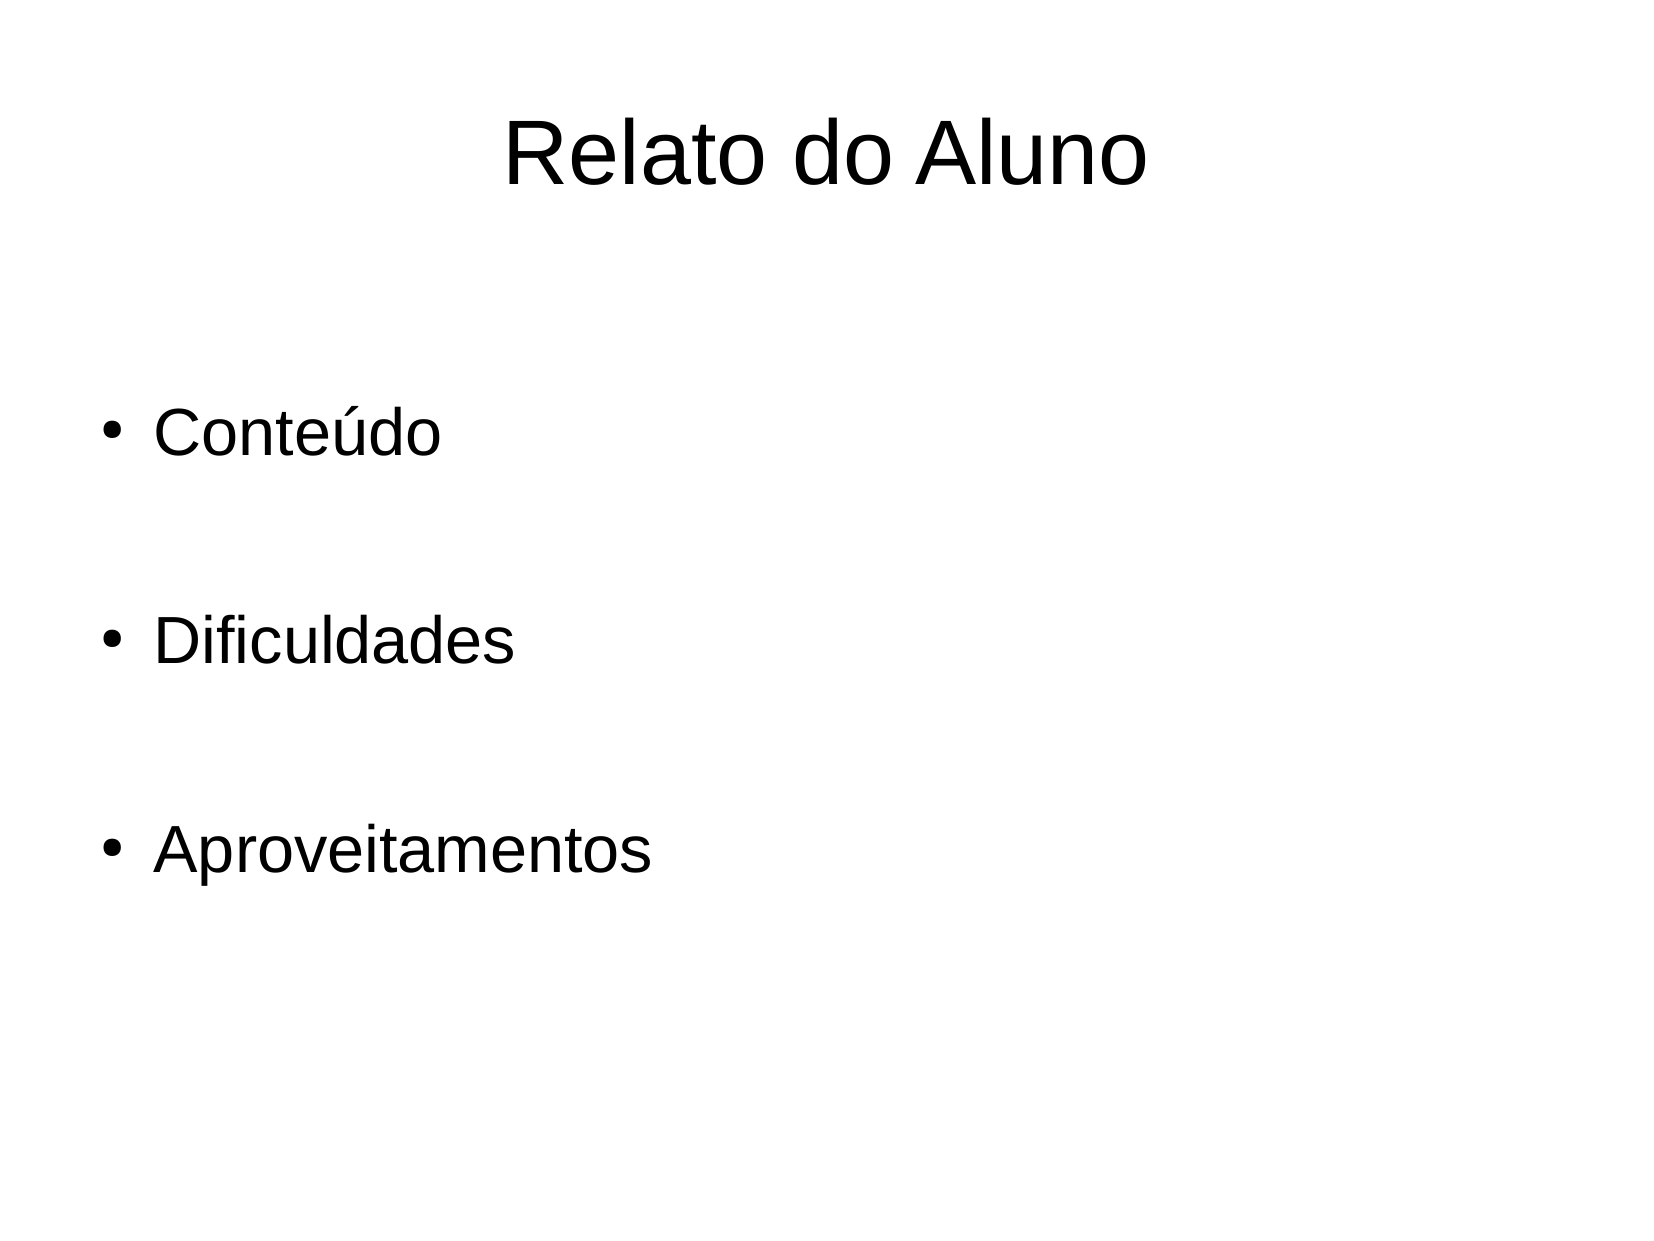

# Relato do Aluno
Conteúdo
Dificuldades
Aproveitamentos